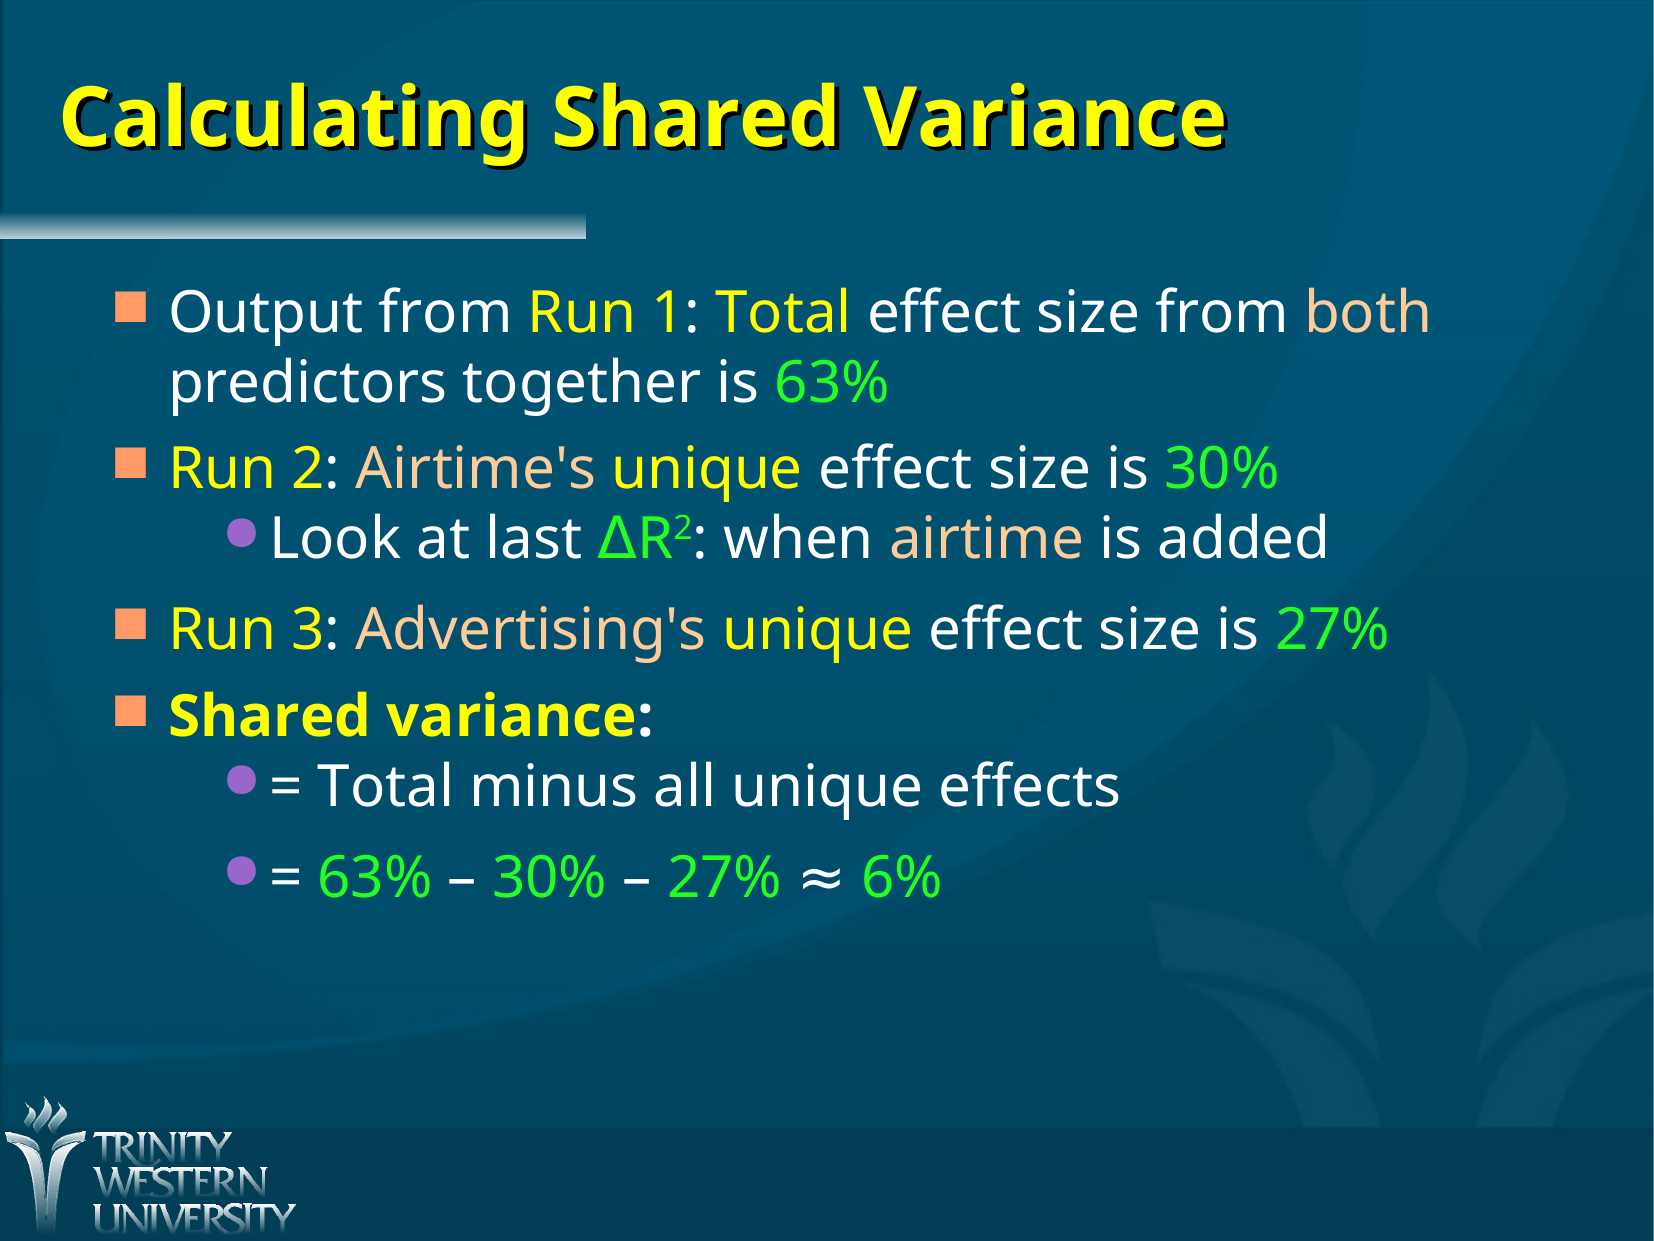

# Calculating Shared Variance
Output from Run 1: Total effect size from both predictors together is 63%
Run 2: Airtime's unique effect size is 30%
Look at last ΔR2: when airtime is added
Run 3: Advertising's unique effect size is 27%
Shared variance:
= Total minus all unique effects
= 63% – 30% – 27% ≈ 6%